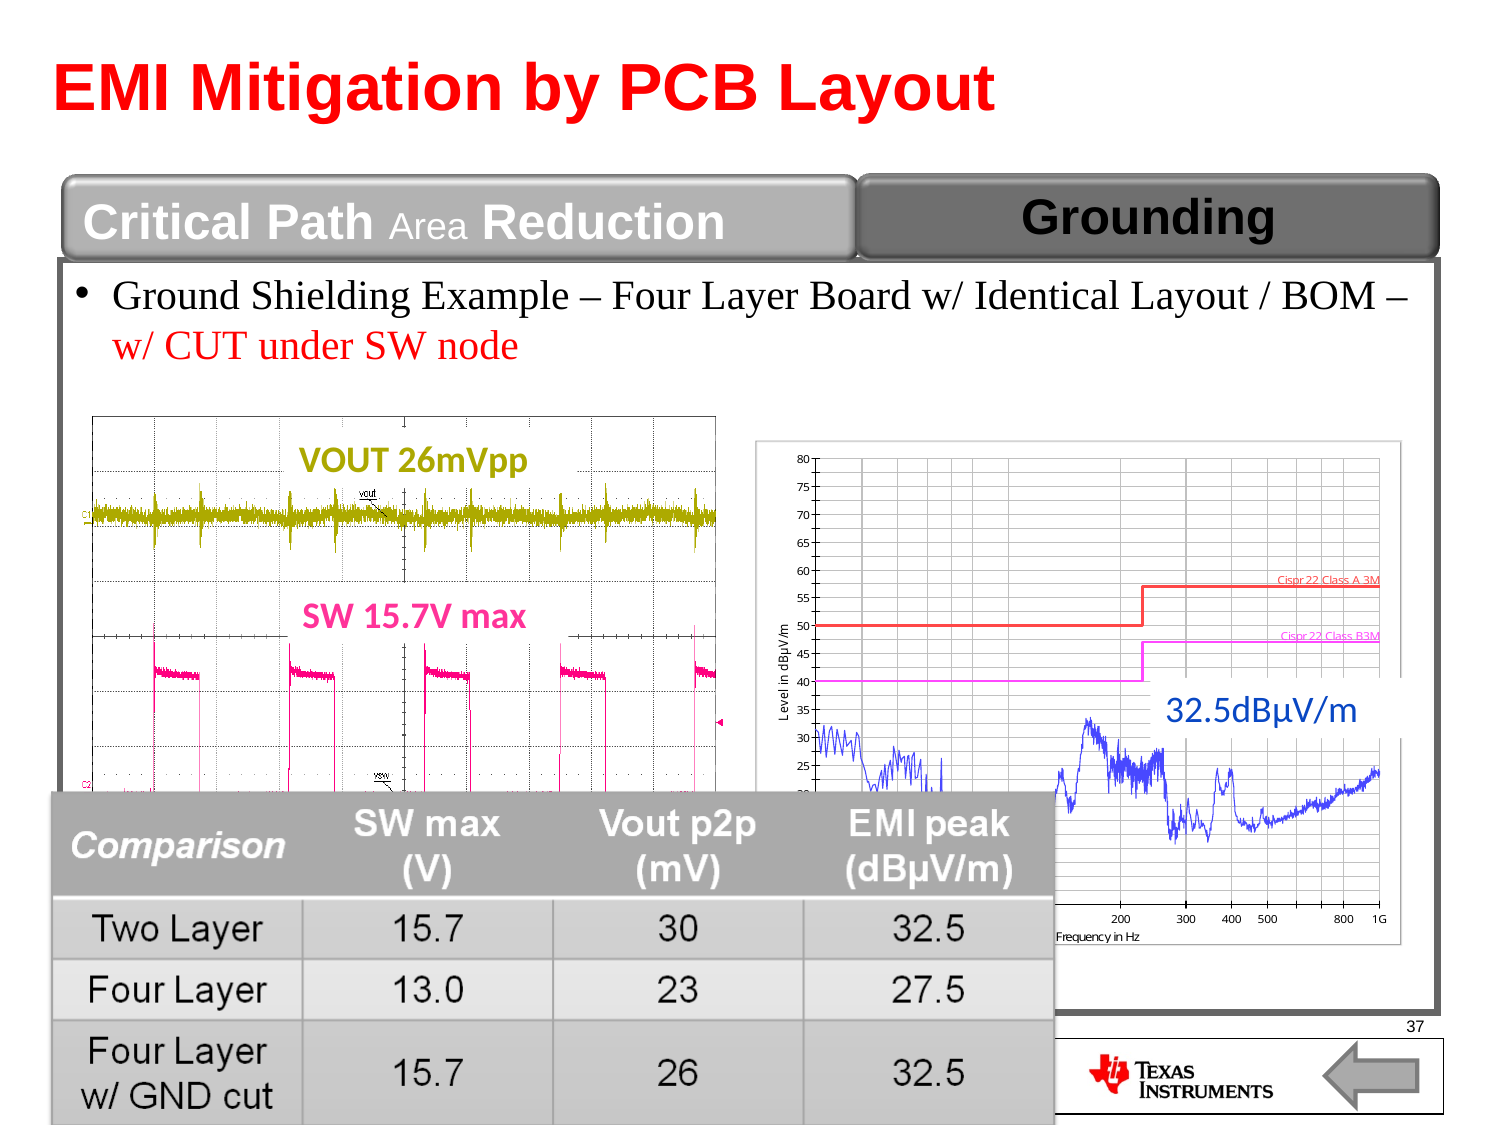

# EMI Mitigation by PCB Layout
Grounding
Critical Path Area Reduction
Ground Shielding Example – Four Layer Board w/ Identical Layout / BOM – w/ CUT under SW node
VOUT 26mVpp
SW 15.7V max
32.5dBμV/m